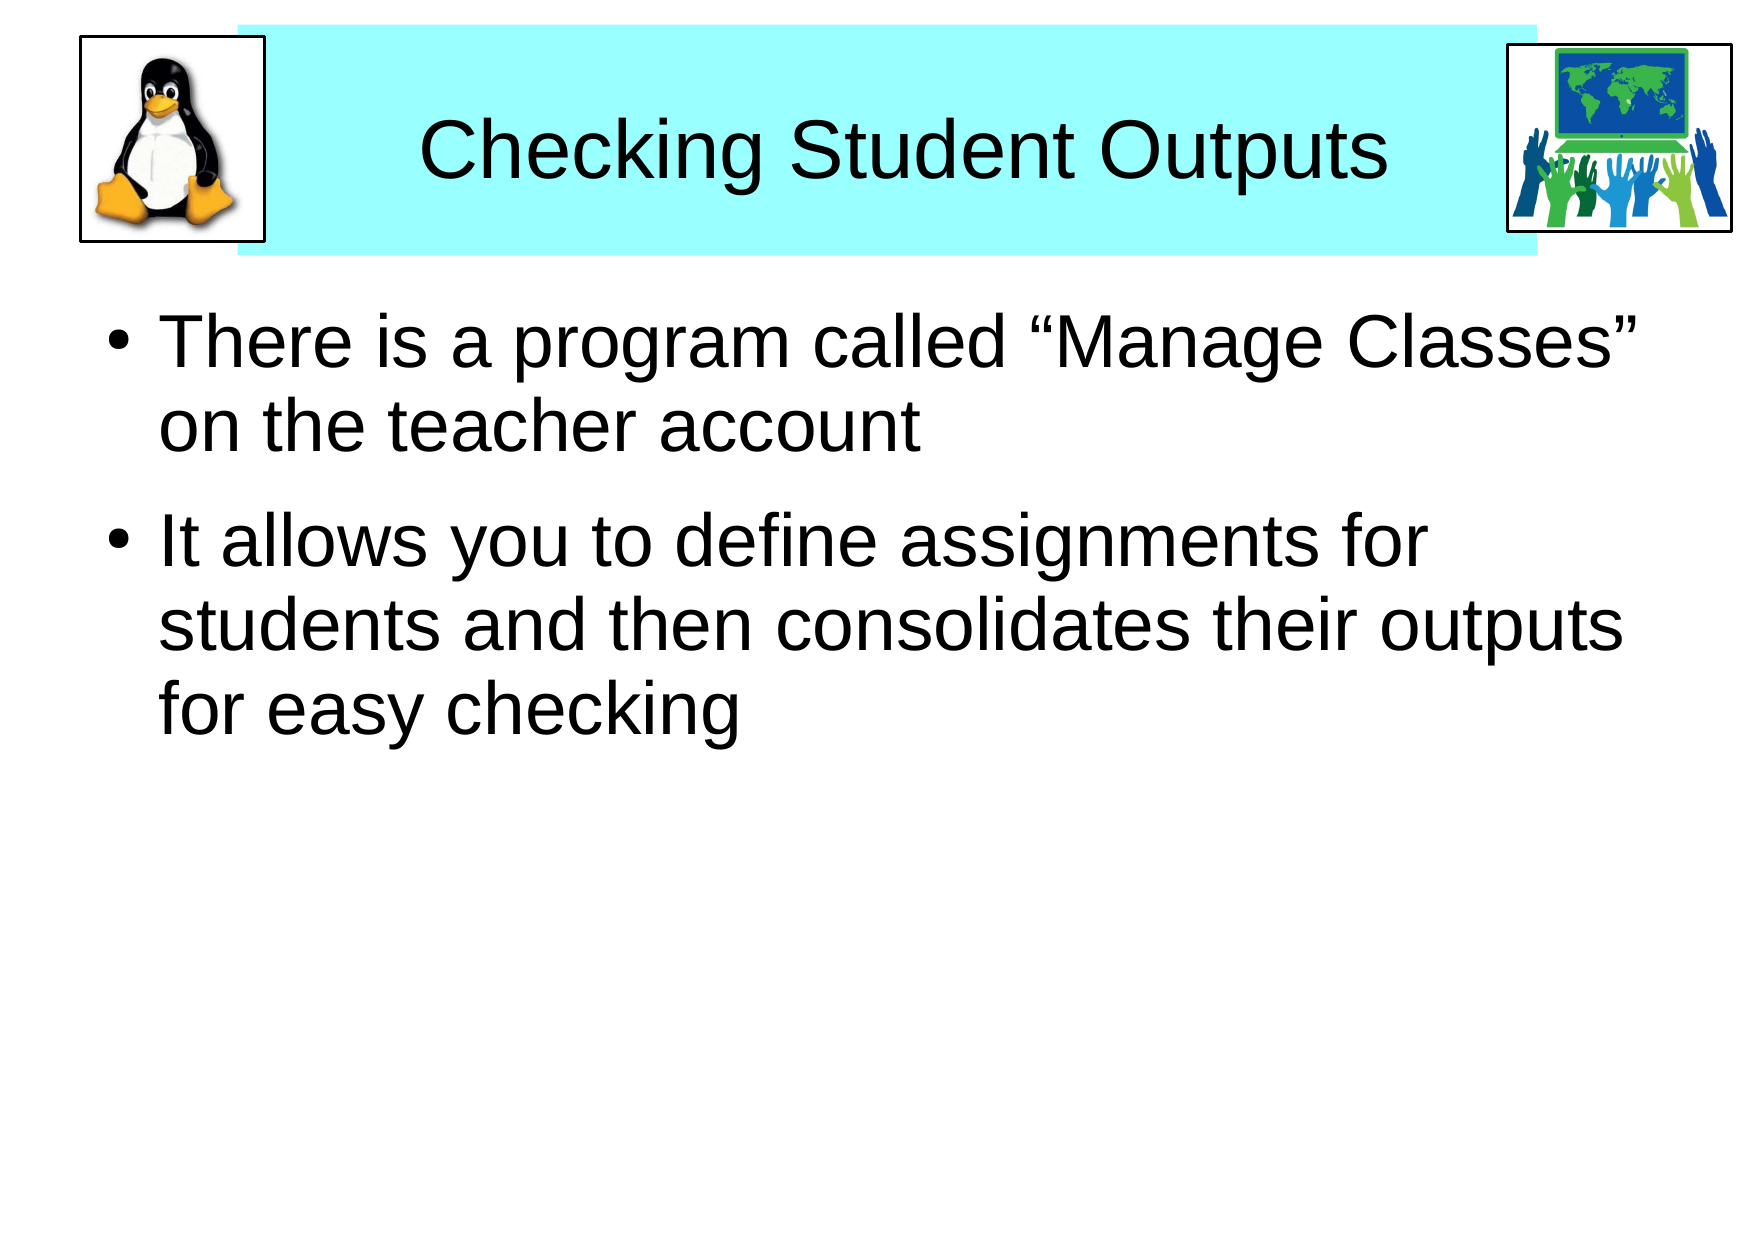

# Checking Student Outputs
There is a program called “Manage Classes” on the teacher account
It allows you to define assignments for students and then consolidates their outputs for easy checking